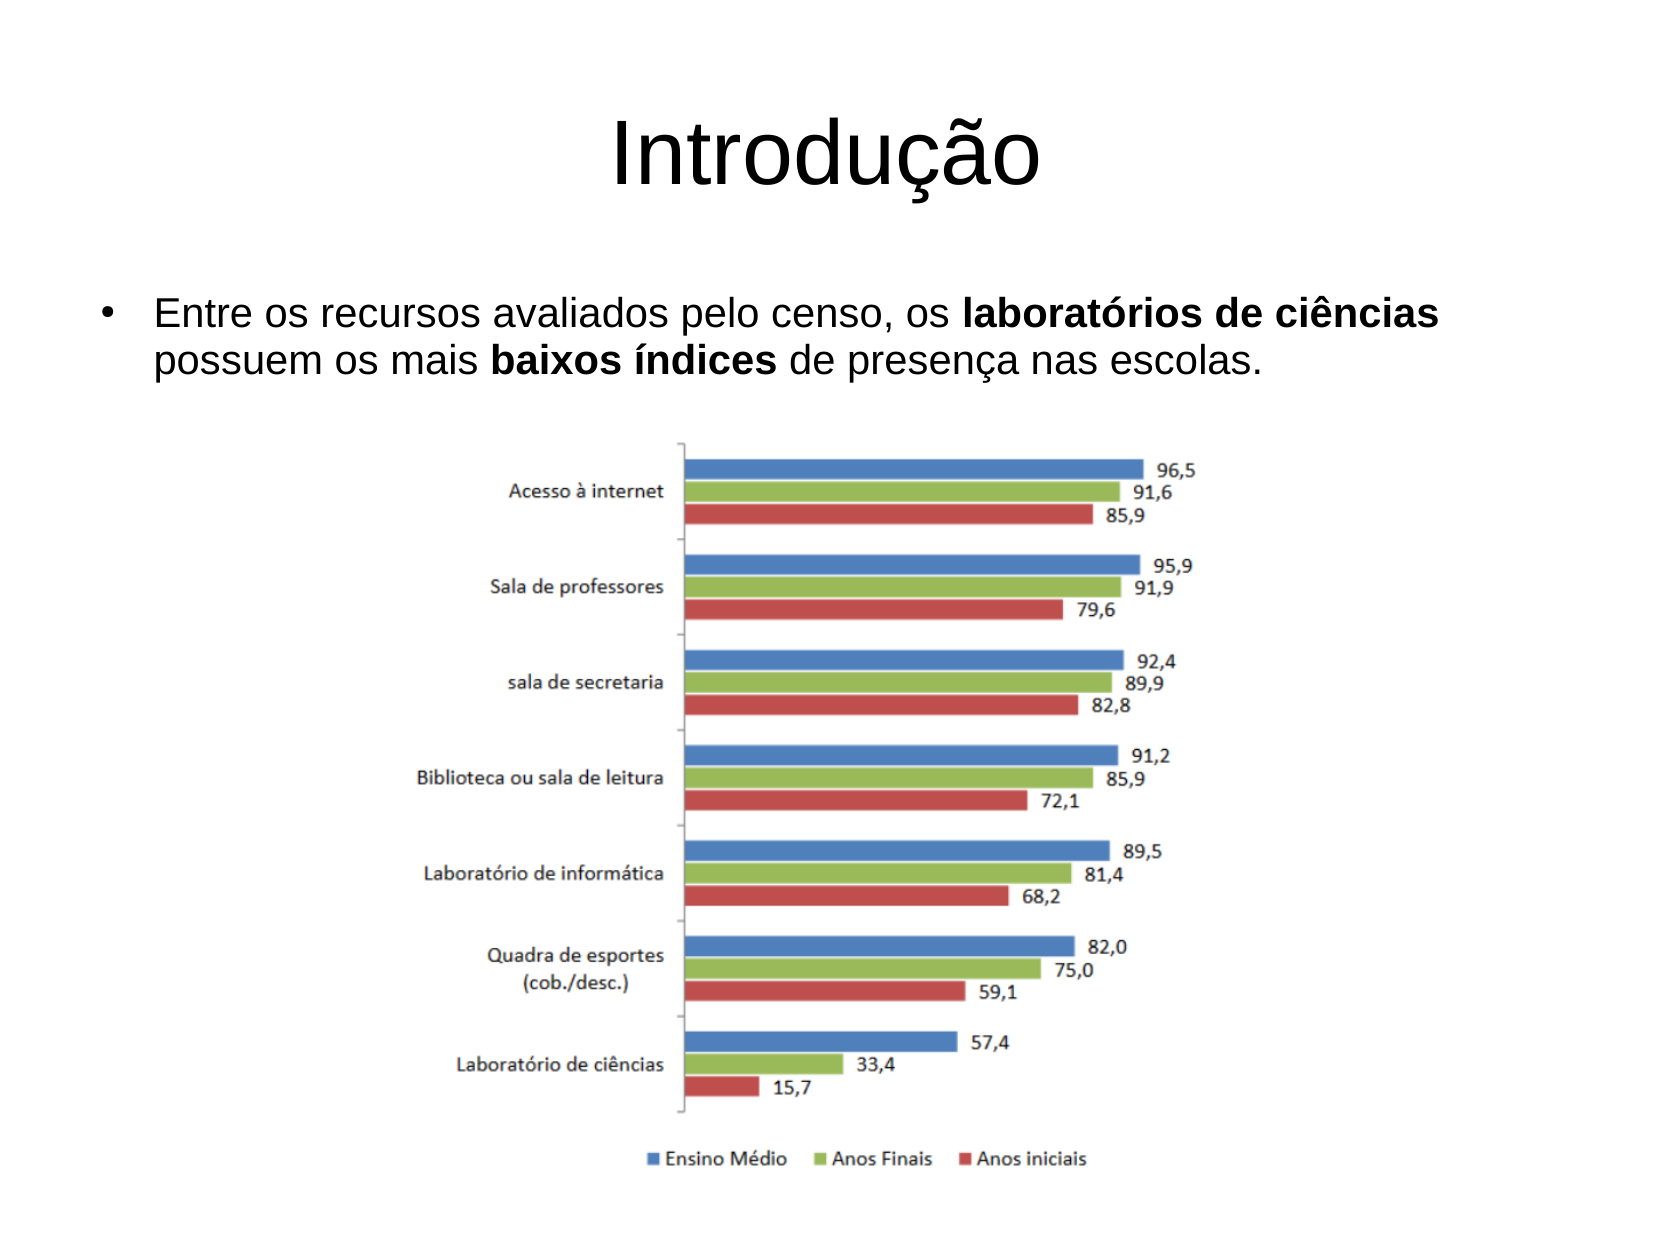

# Introdução
Entre os recursos avaliados pelo censo, os laboratórios de ciências possuem os mais baixos índices de presença nas escolas.